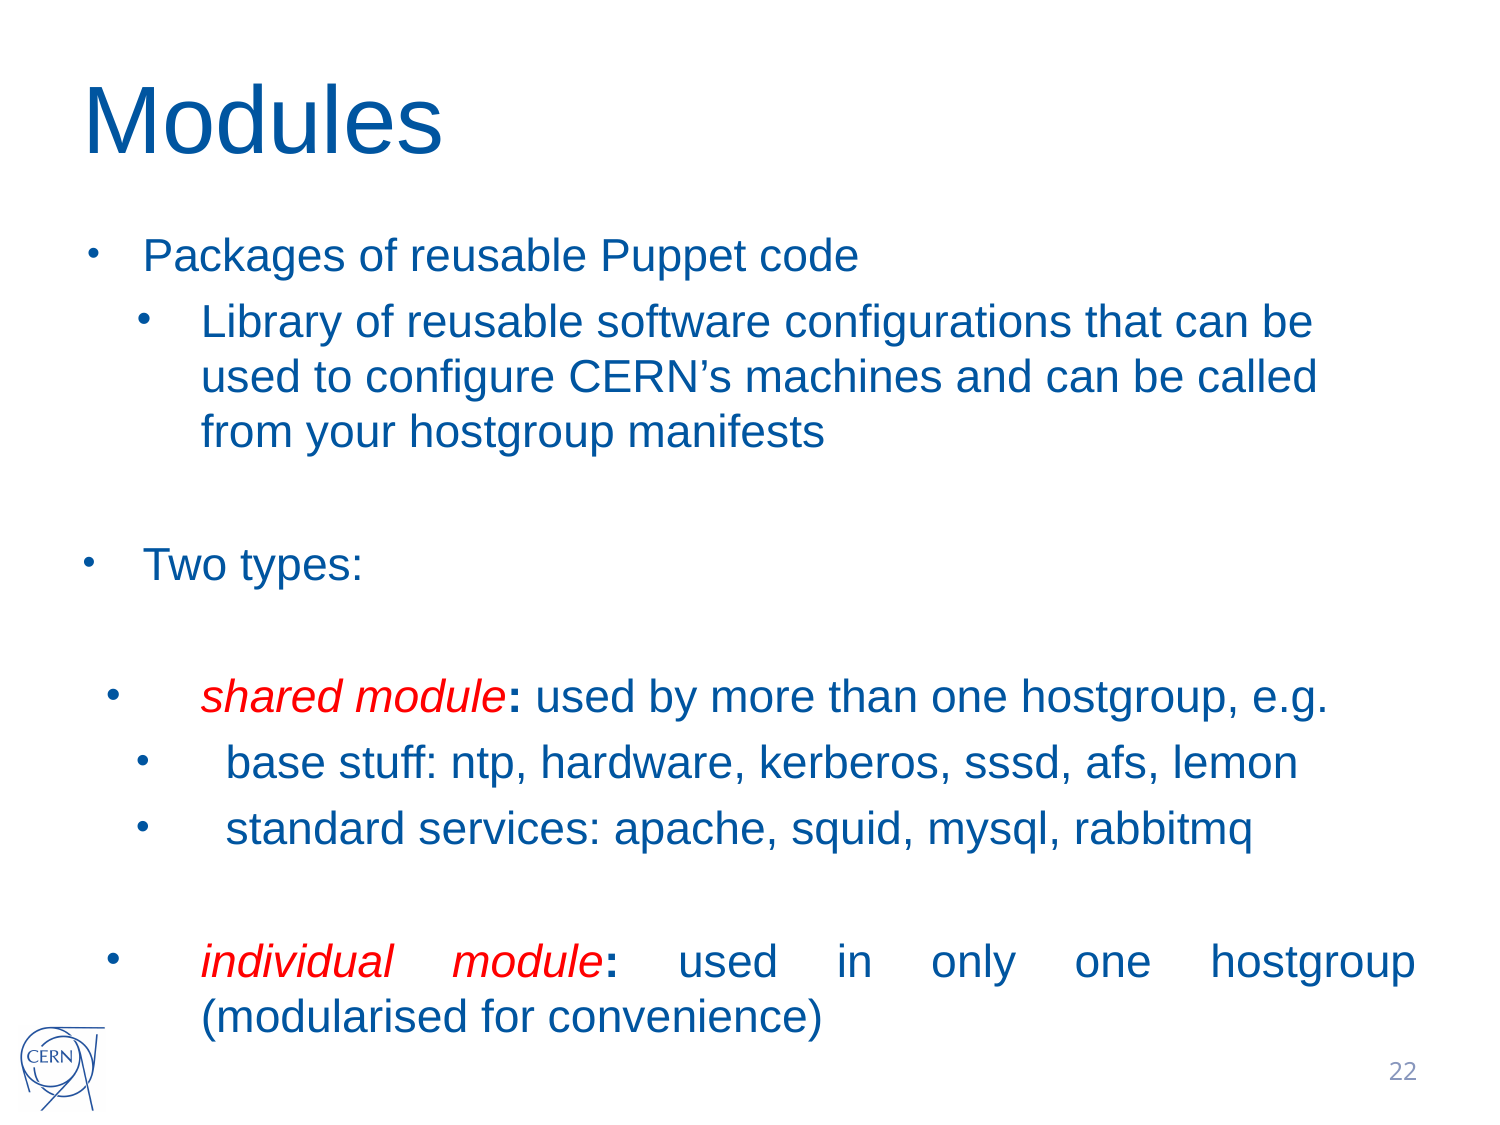

# Modules
Packages of reusable Puppet code
Library of reusable software configurations that can be used to configure CERN’s machines and can be called from your hostgroup manifests
Two types:
shared module: used by more than one hostgroup, e.g.
base stuff: ntp, hardware, kerberos, sssd, afs, lemon
standard services: apache, squid, mysql, rabbitmq
individual module: used in only one hostgroup
(modularised for convenience)